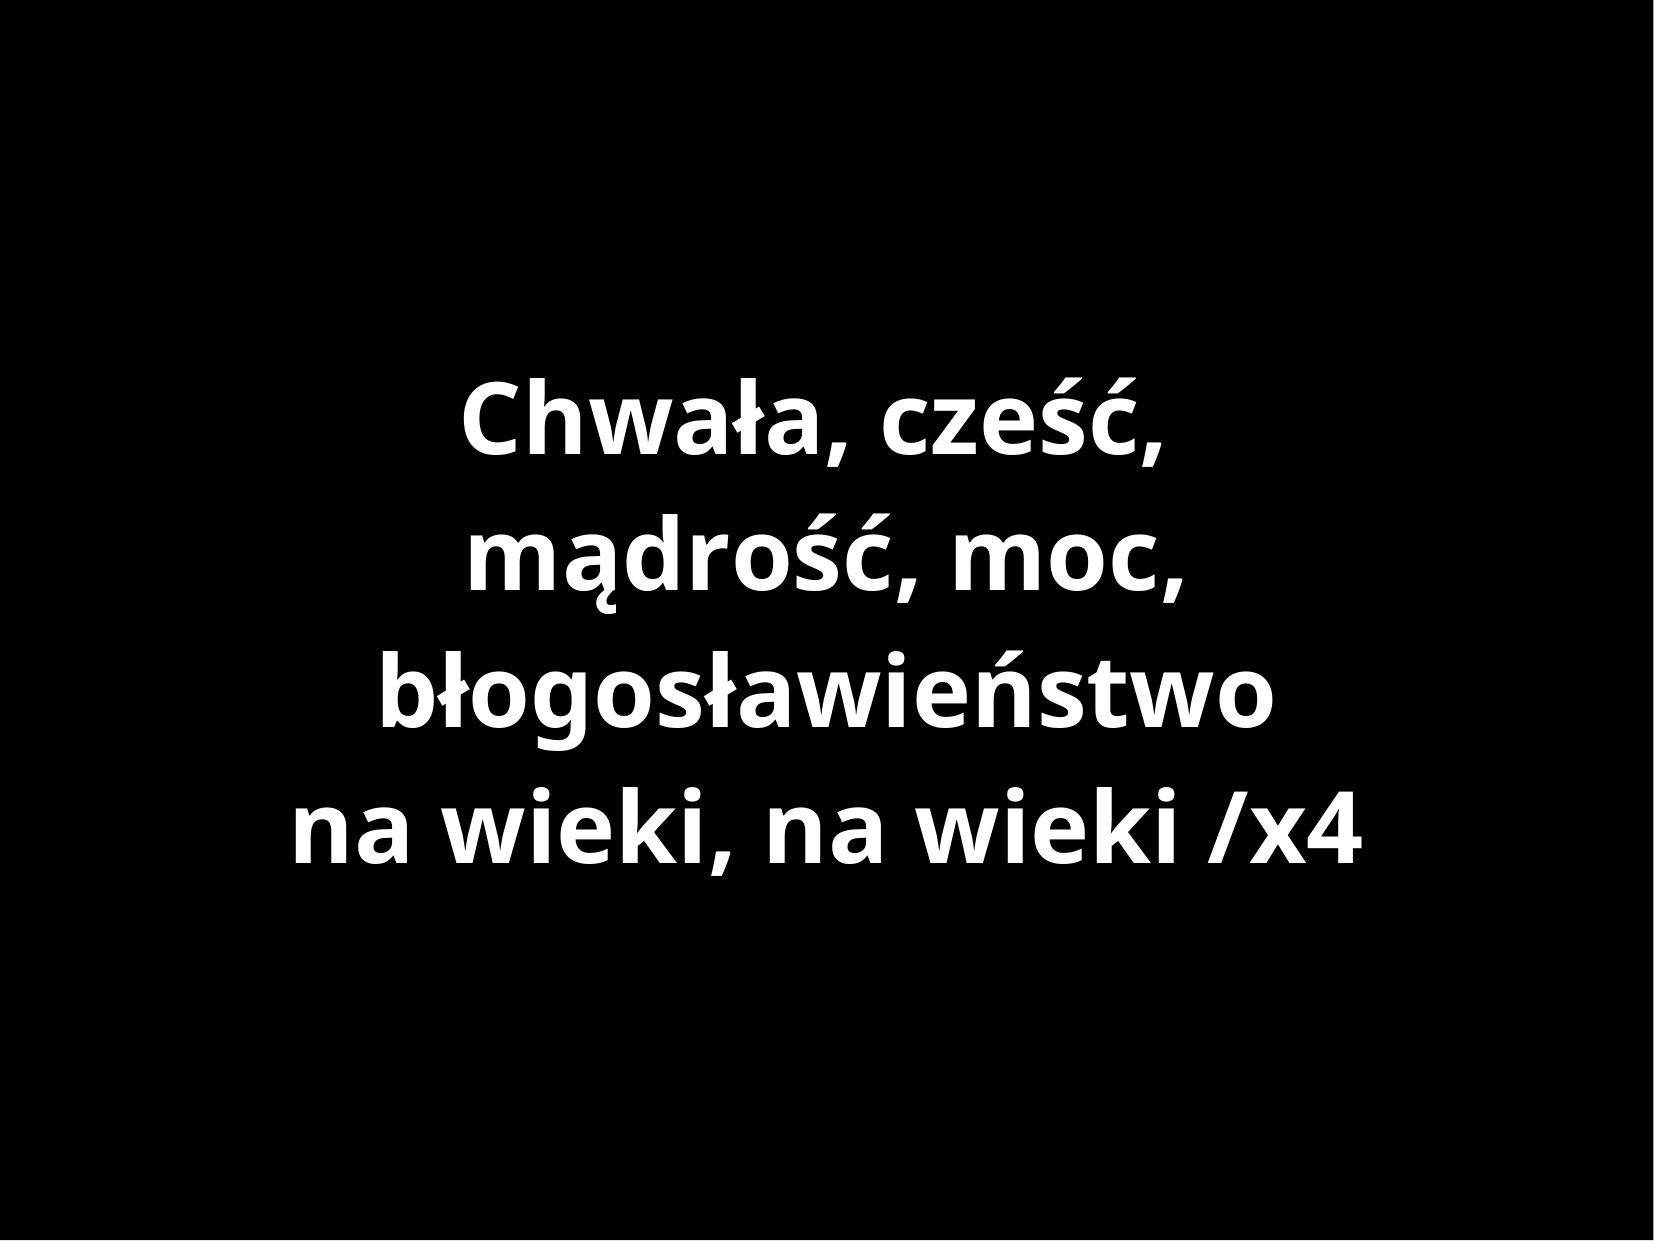

# Chwała, cześć, mądrość, moc, błogosławieństwo na wieki, na wieki /x4